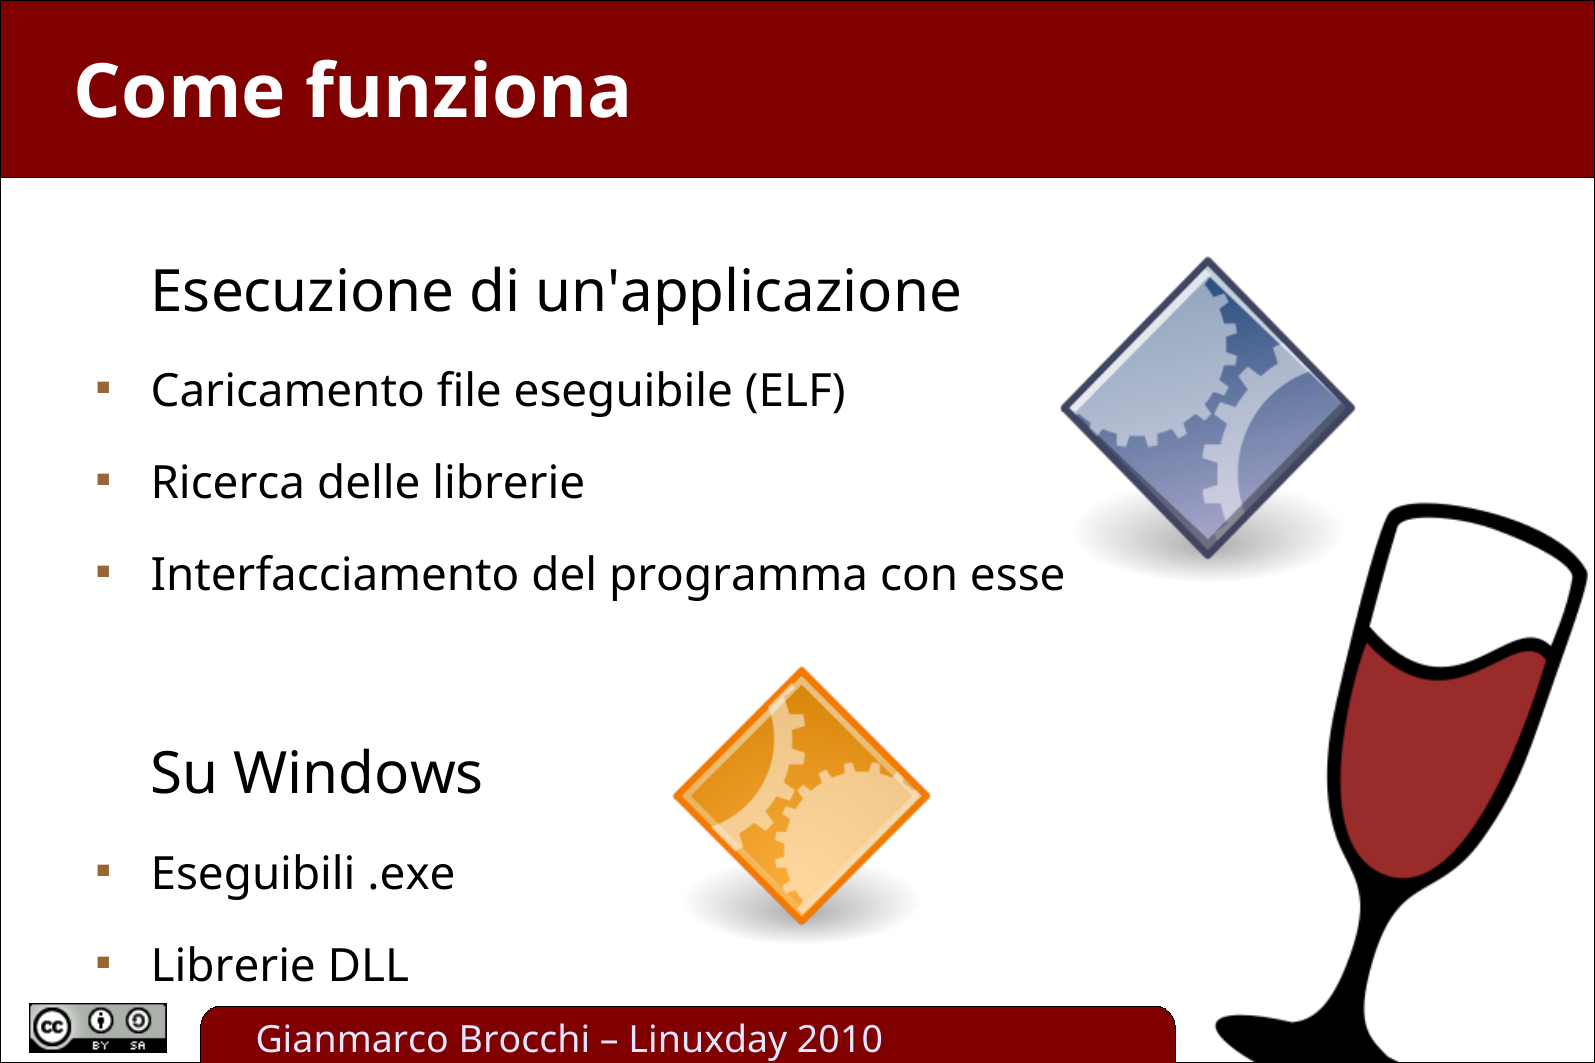

# Come funziona
Esecuzione di un'applicazione
Caricamento file eseguibile (ELF)
Ricerca delle librerie
Interfacciamento del programma con esse
Su Windows
Eseguibili .exe
Librerie DLL